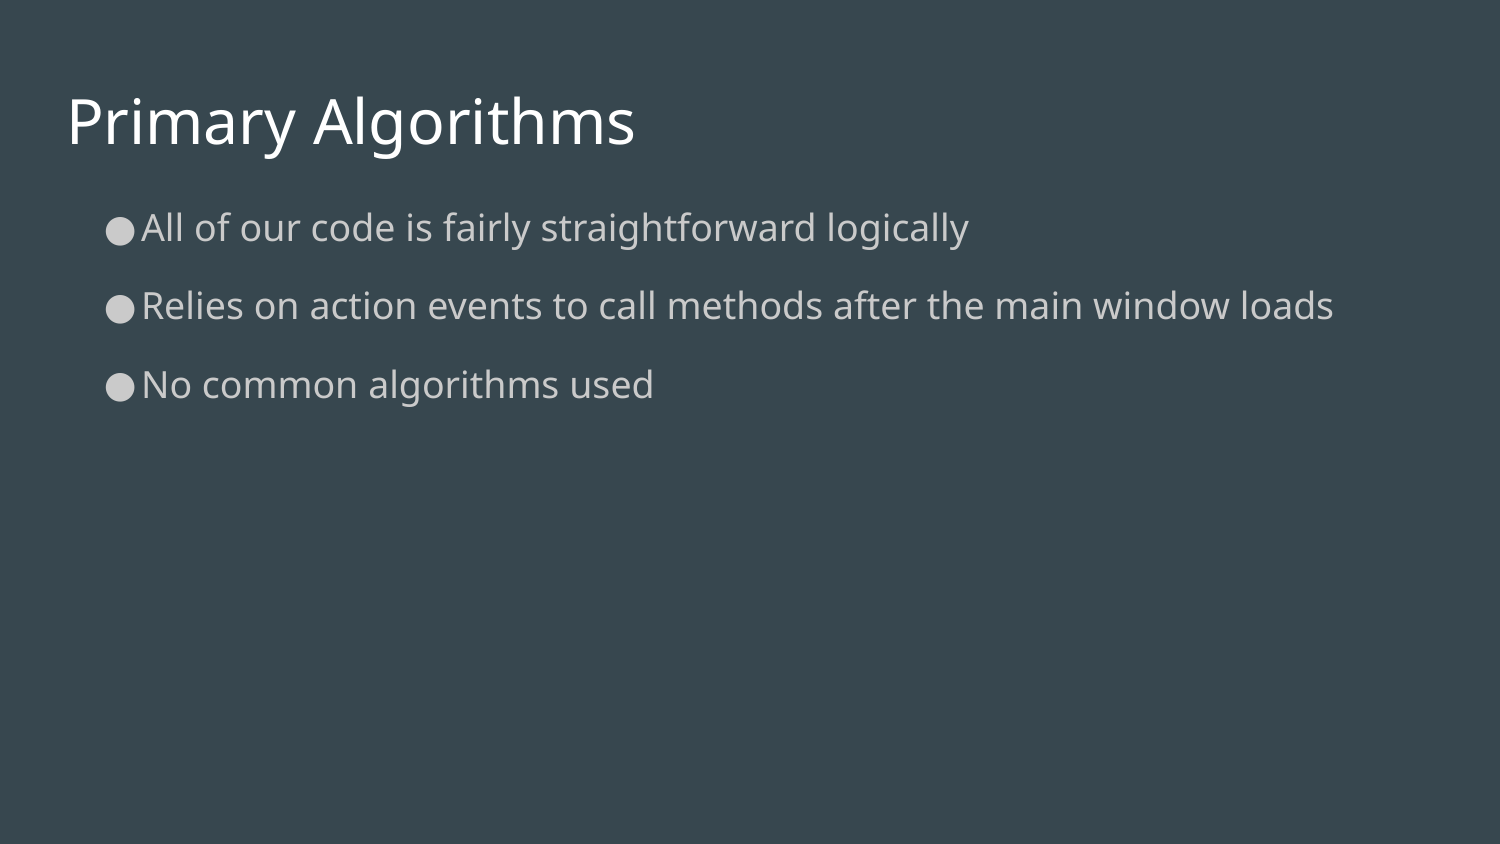

# Primary Algorithms
All of our code is fairly straightforward logically
Relies on action events to call methods after the main window loads
No common algorithms used